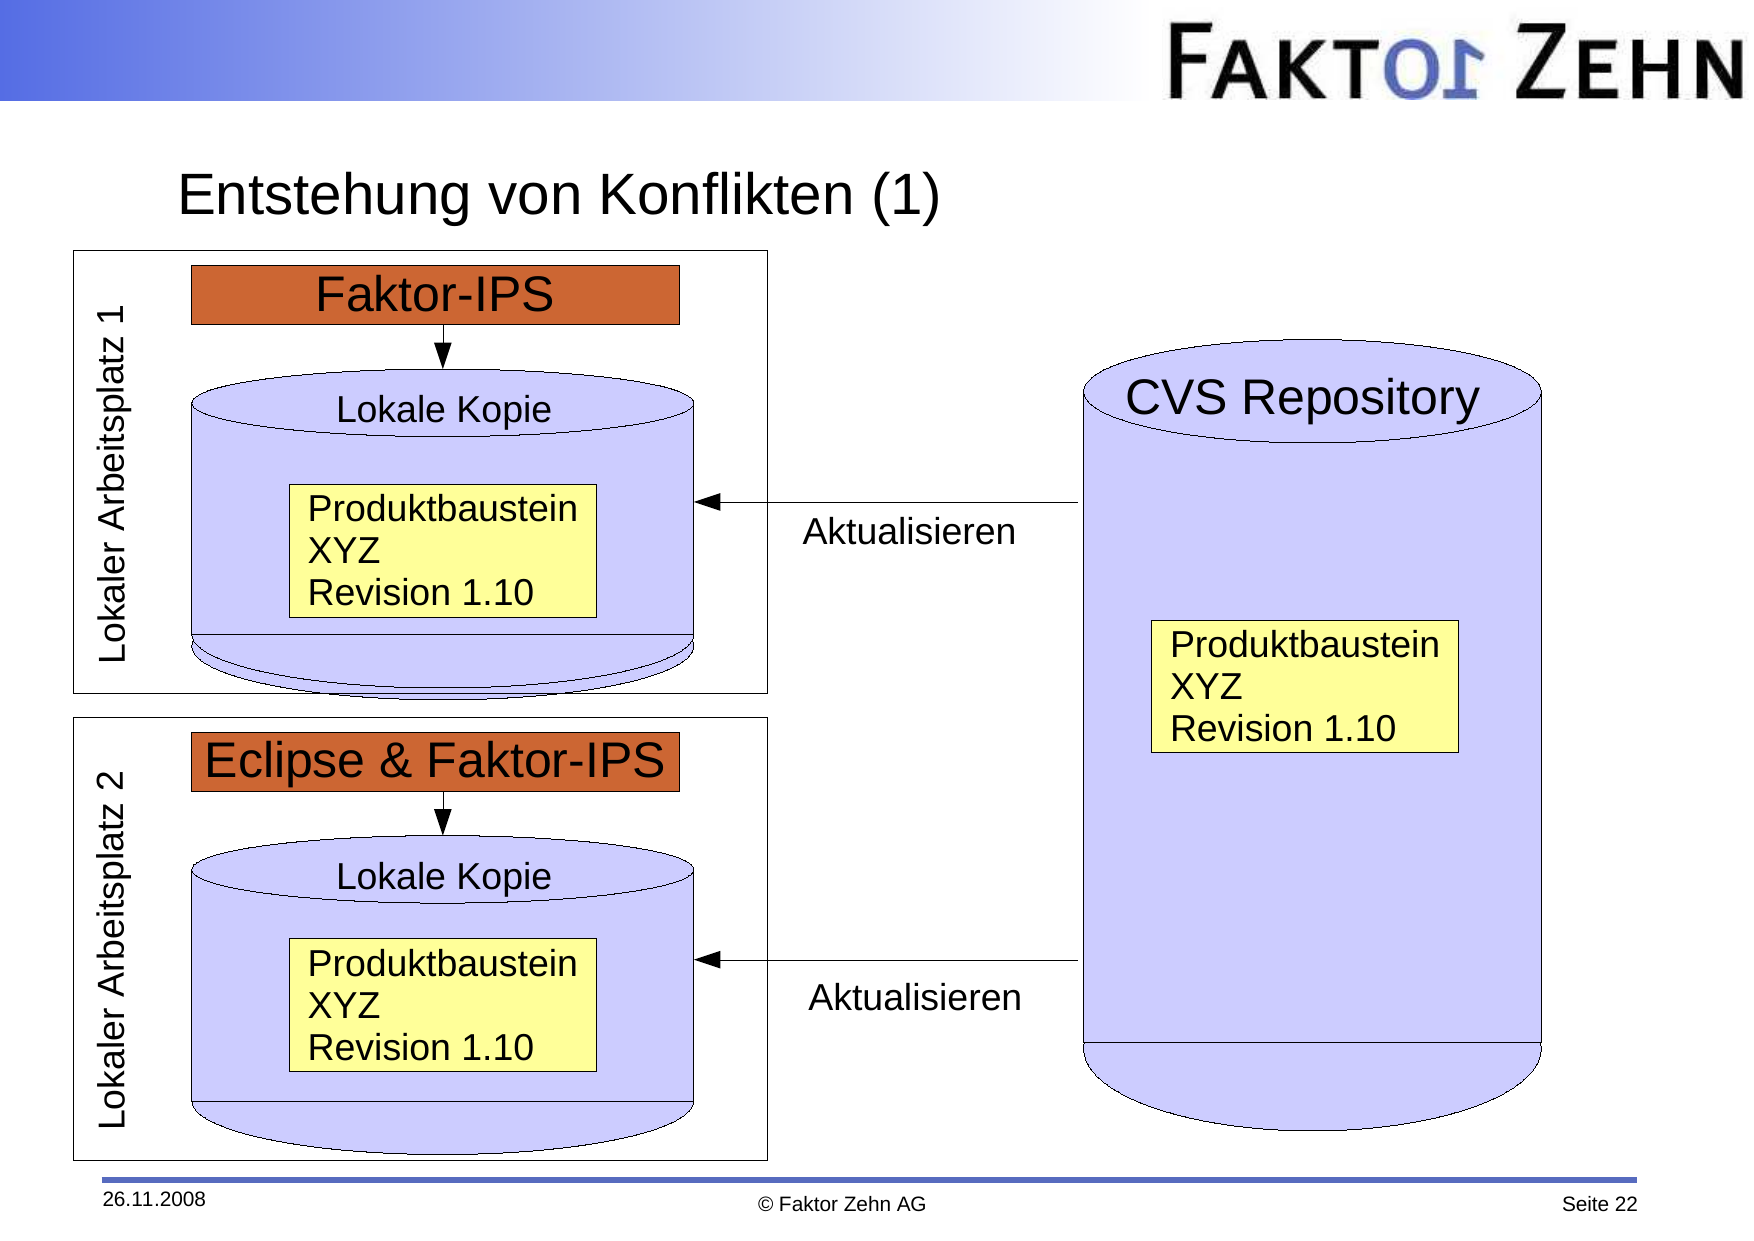

# Entstehung von Konflikten (1)
Faktor-IPS
CVS Repository
Lokale Kopie
Lokaler Arbeitsplatz 1
Produktbaustein
XYZ
Revision 1.10
Aktualisieren
Produktbaustein
XYZ
Revision 1.10
Eclipse & Faktor-IPS
Lokale Kopie
Lokaler Arbeitsplatz 2
Produktbaustein
XYZ
Revision 1.10
Aktualisieren